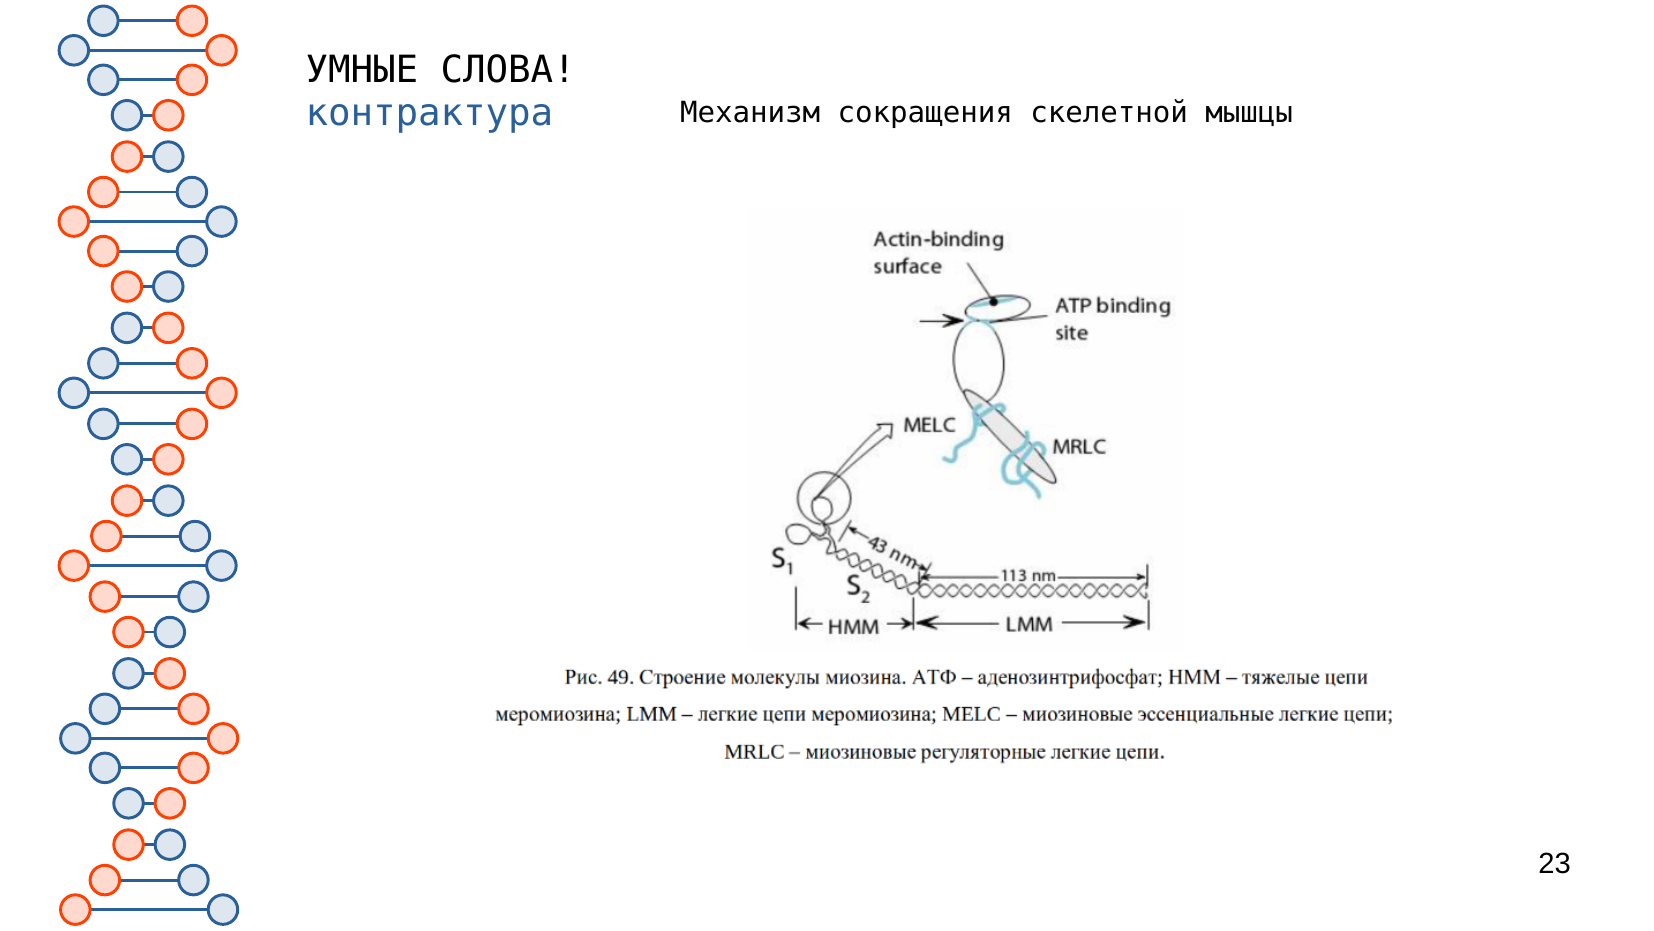

# Механизм сокращения скелетной мышцы
УМНЫЕ СЛОВА!
контрактура
23